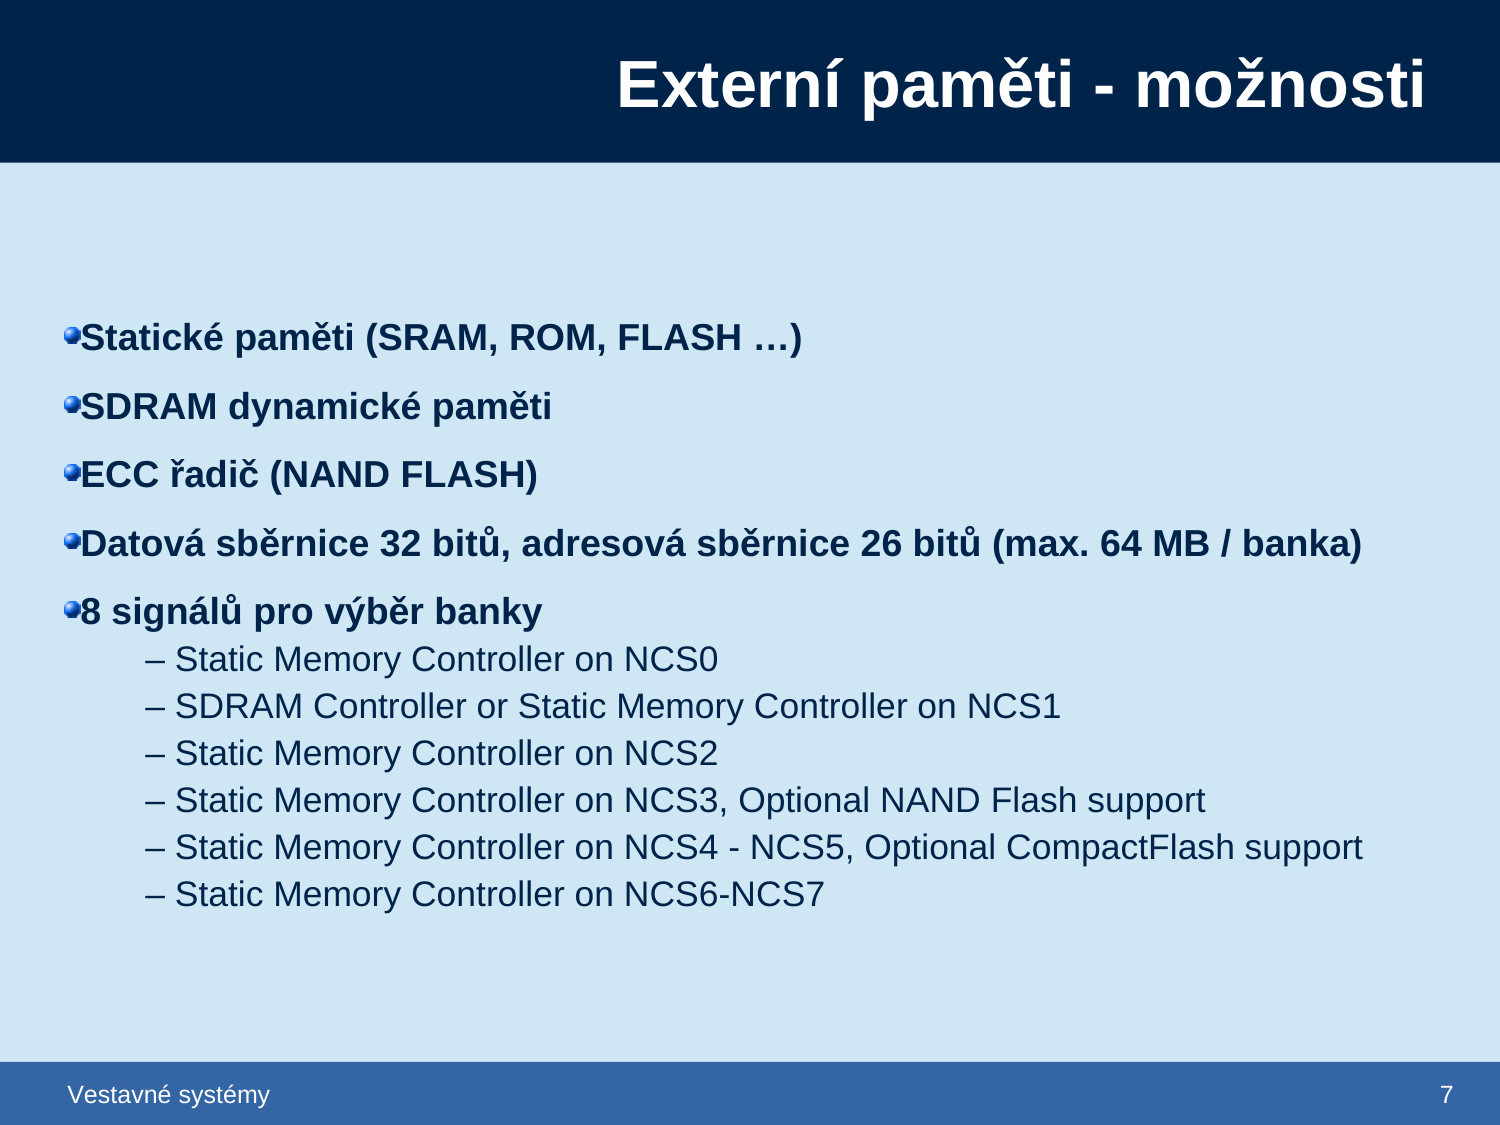

# Externí paměti - možnosti
Statické paměti (SRAM, ROM, FLASH …)
SDRAM dynamické paměti
ECC řadič (NAND FLASH)
Datová sběrnice 32 bitů, adresová sběrnice 26 bitů (max. 64 MB / banka)
8 signálů pro výběr banky
– Static Memory Controller on NCS0
– SDRAM Controller or Static Memory Controller on NCS1
– Static Memory Controller on NCS2
– Static Memory Controller on NCS3, Optional NAND Flash support
– Static Memory Controller on NCS4 - NCS5, Optional CompactFlash support
– Static Memory Controller on NCS6-NCS7